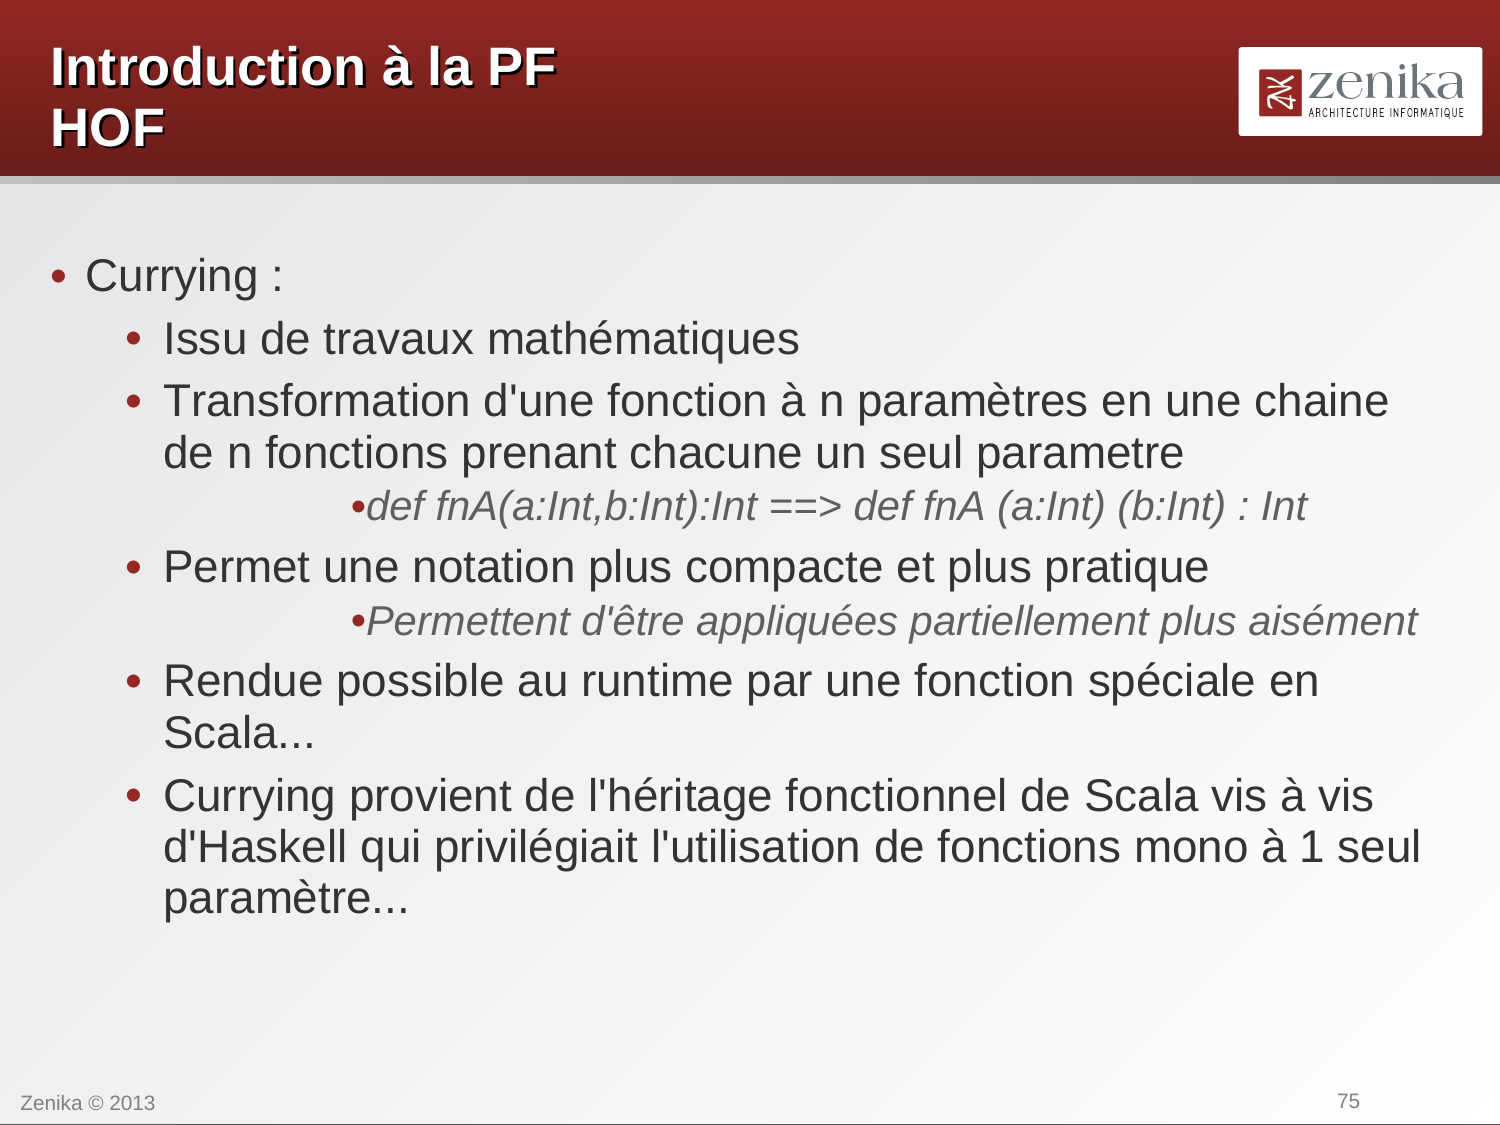

# Introduction à la PF HOF
Currying :
Issu de travaux mathématiques
Transformation d'une fonction à n paramètres en une chaine de n fonctions prenant chacune un seul parametre
def fnA(a:Int,b:Int):Int ==> def fnA (a:Int) (b:Int) : Int
Permet une notation plus compacte et plus pratique
Permettent d'être appliquées partiellement plus aisément
Rendue possible au runtime par une fonction spéciale en Scala...
Currying provient de l'héritage fonctionnel de Scala vis à vis d'Haskell qui privilégiait l'utilisation de fonctions mono à 1 seul paramètre...